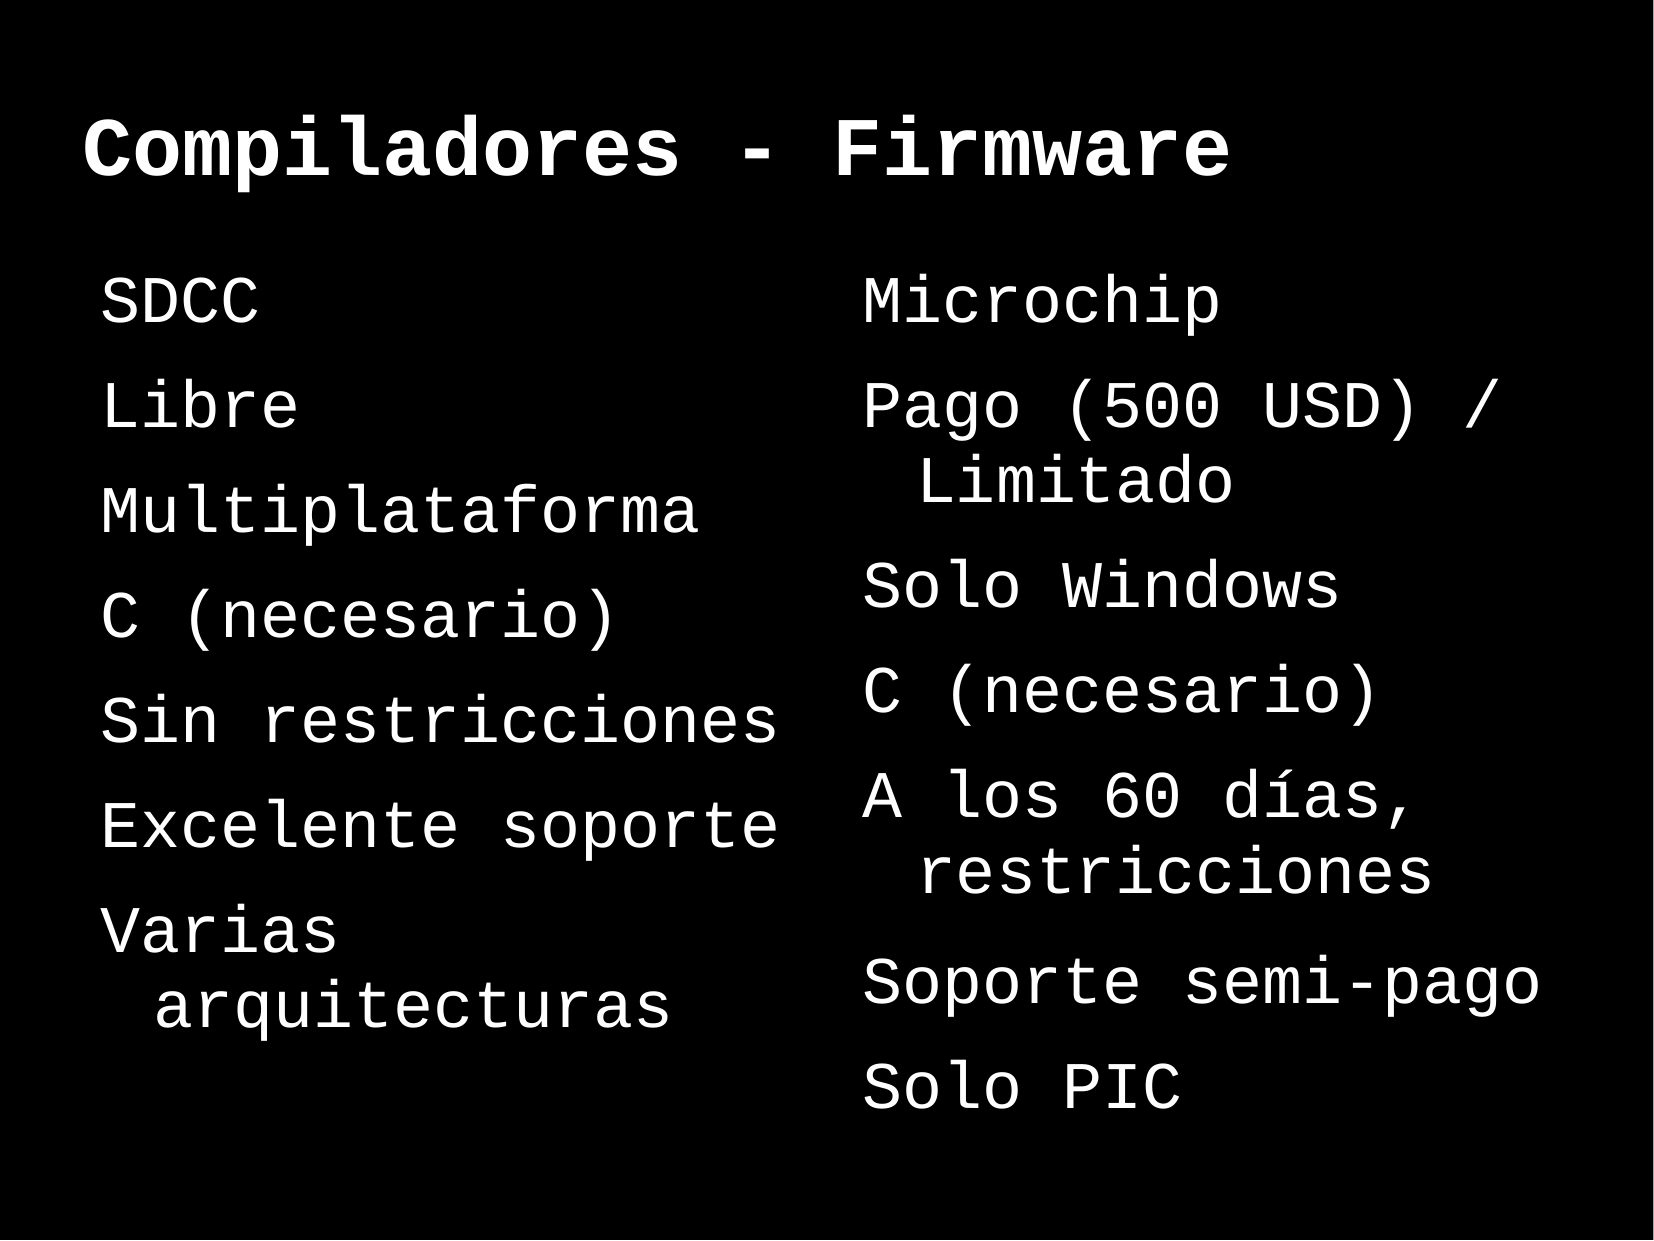

# Compiladores - Firmware
SDCC
Libre
Multiplataforma
C (necesario)
Sin restricciones
Excelente soporte
Varias arquitecturas
Microchip
Pago (500 USD) / Limitado
Solo Windows
C (necesario)
A los 60 días, restricciones
Soporte semi-pago
Solo PIC